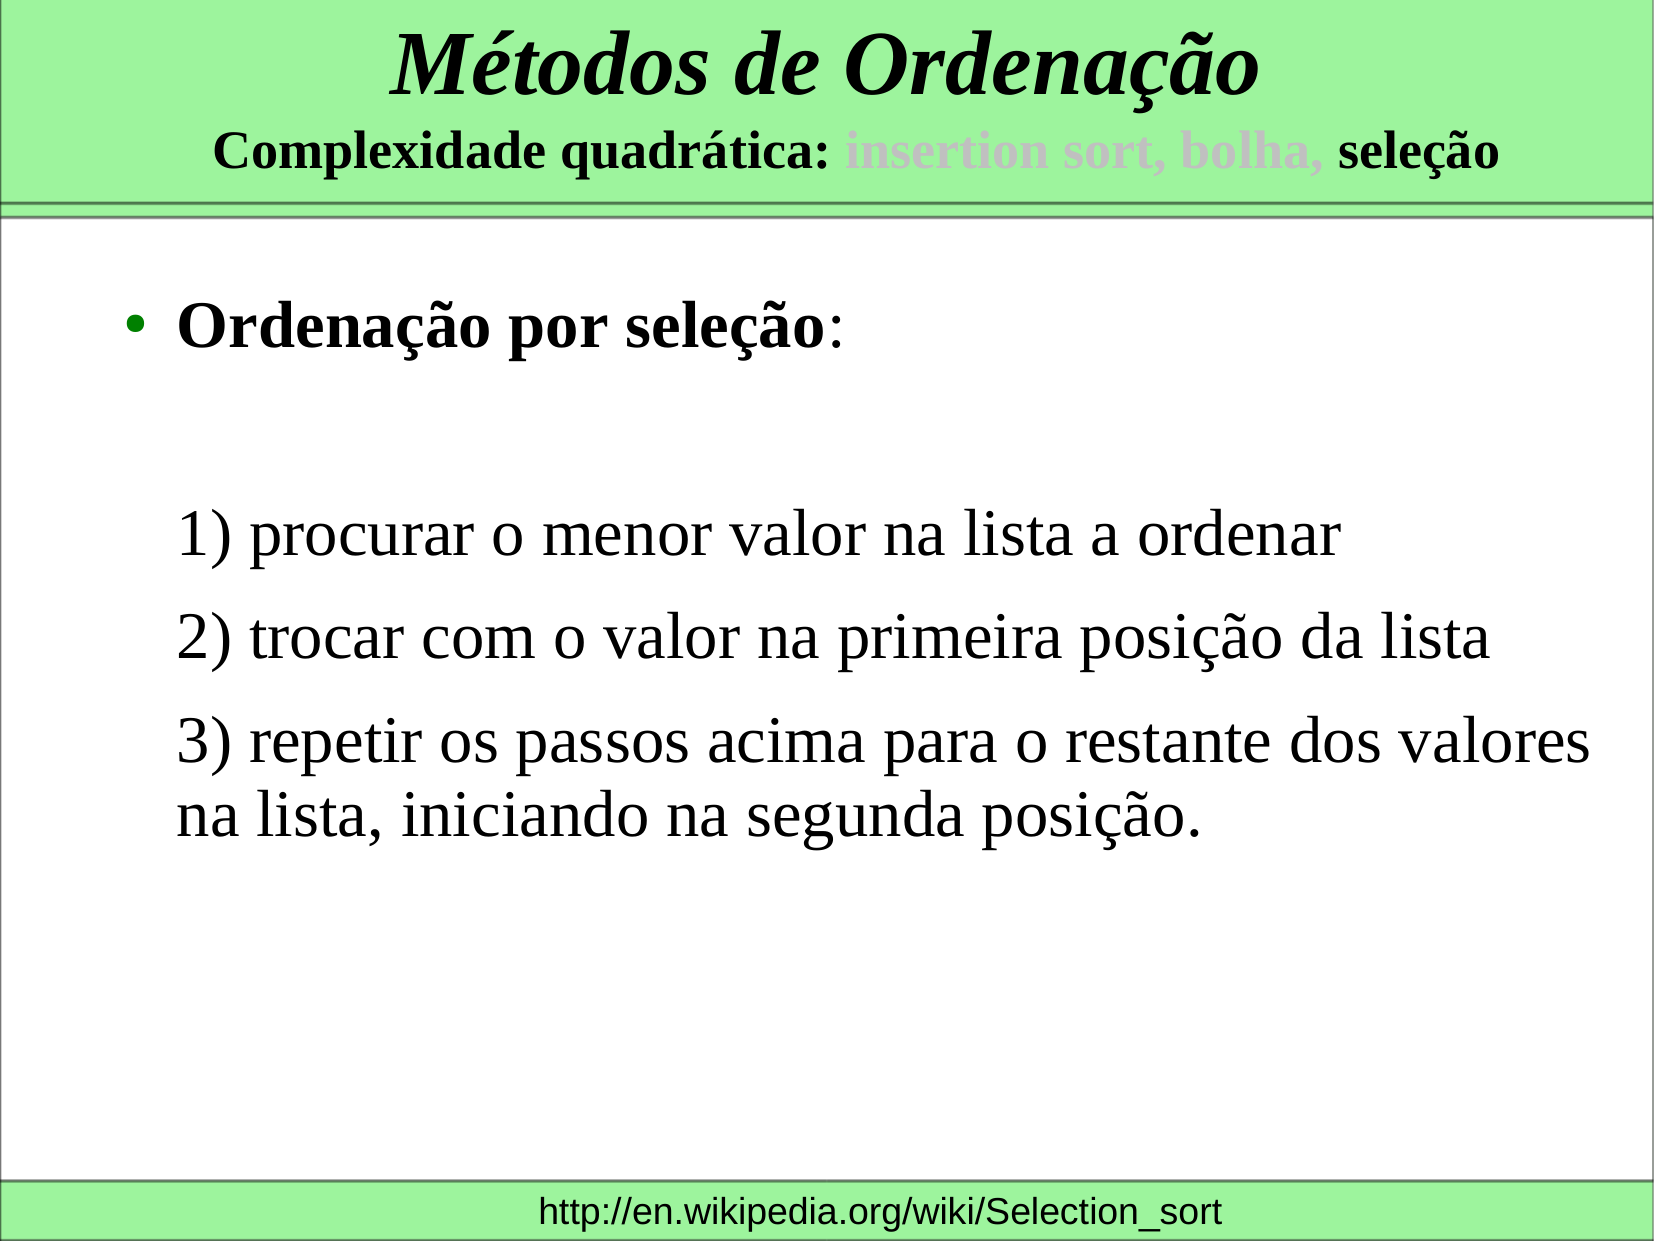

# Métodos de Ordenação
Complexidade quadrática: insertion sort, bolha, seleção
Ordenação por seleção:
1) procurar o menor valor na lista a ordenar
2) trocar com o valor na primeira posição da lista
3) repetir os passos acima para o restante dos valores na lista, iniciando na segunda posição.
http://en.wikipedia.org/wiki/Selection_sort